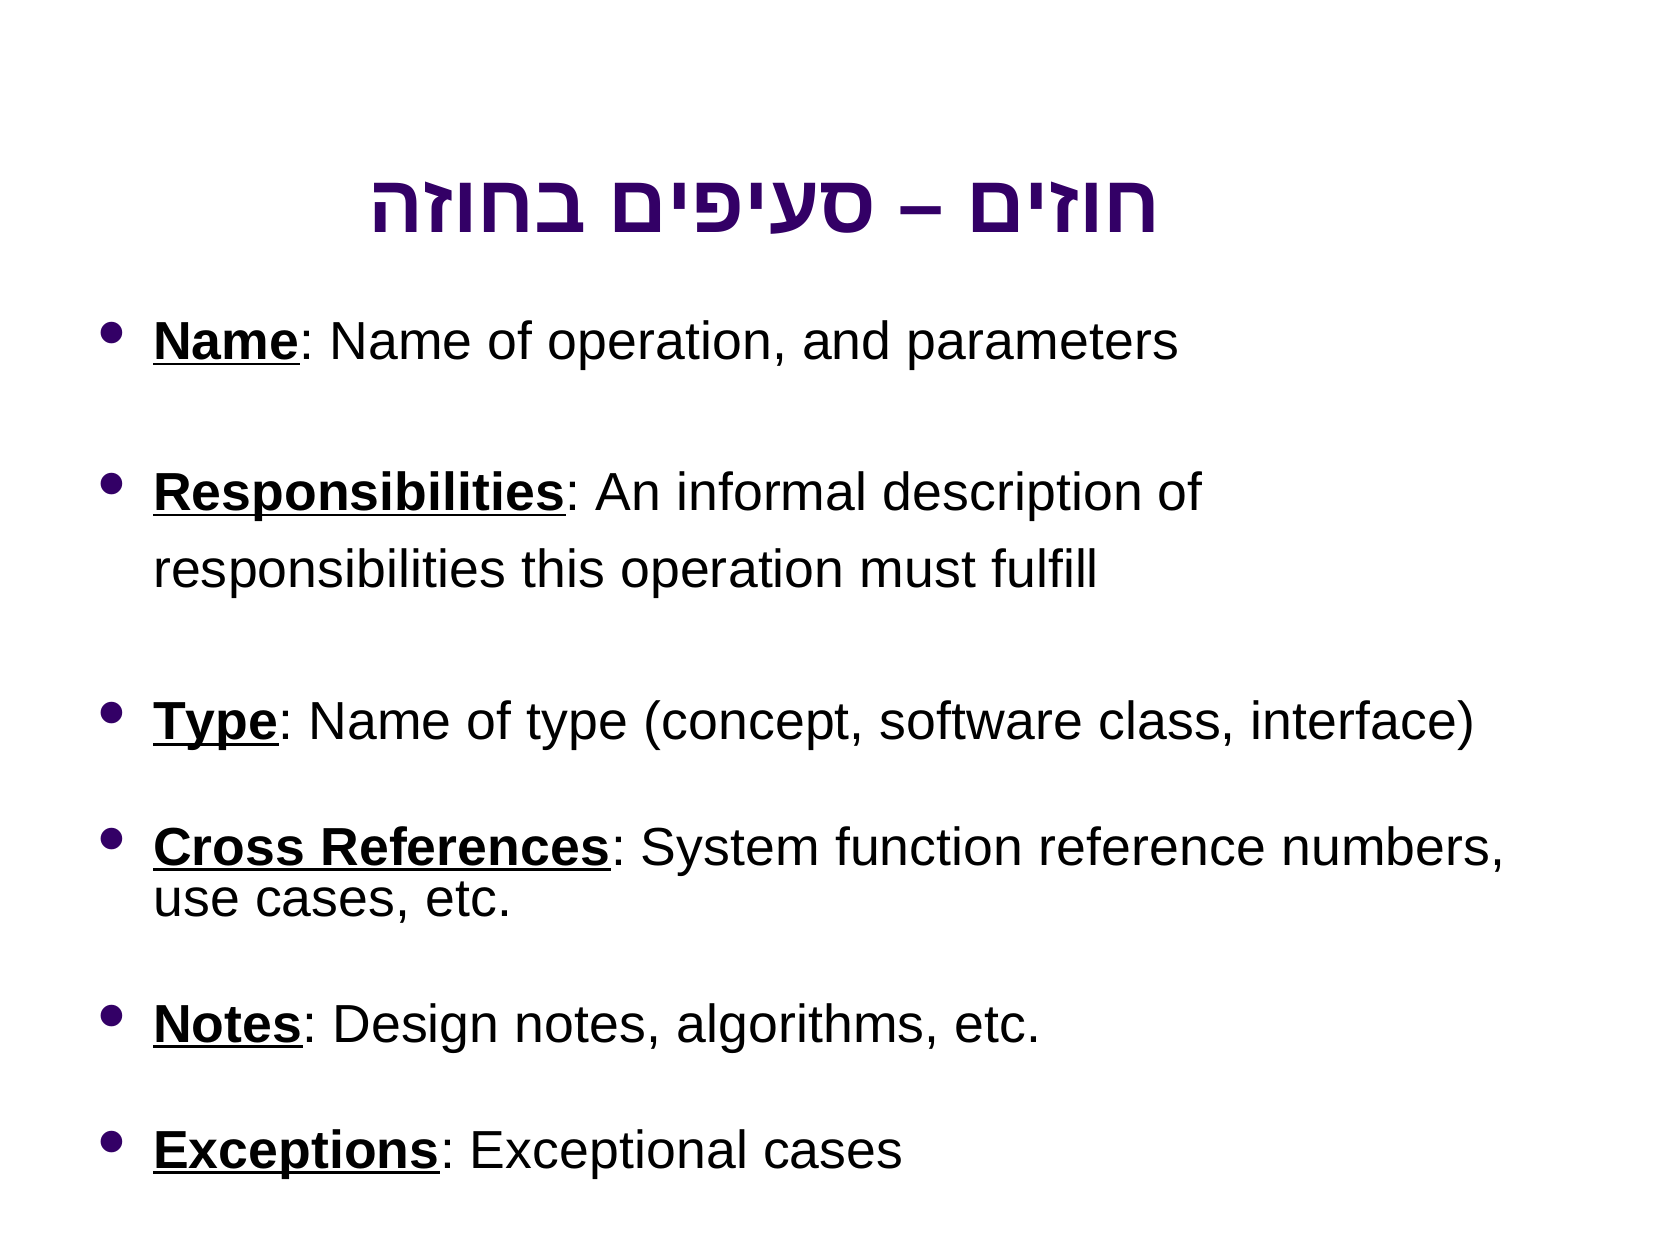

# חוזים – סעיפים בחוזה
Name: Name of operation, and parameters
Responsibilities: An informal description of responsibilities this operation must fulfill
Type: Name of type (concept, software class, interface)
Cross References: System function reference numbers, use cases, etc.
Notes: Design notes, algorithms, etc.
Exceptions: Exceptional cases